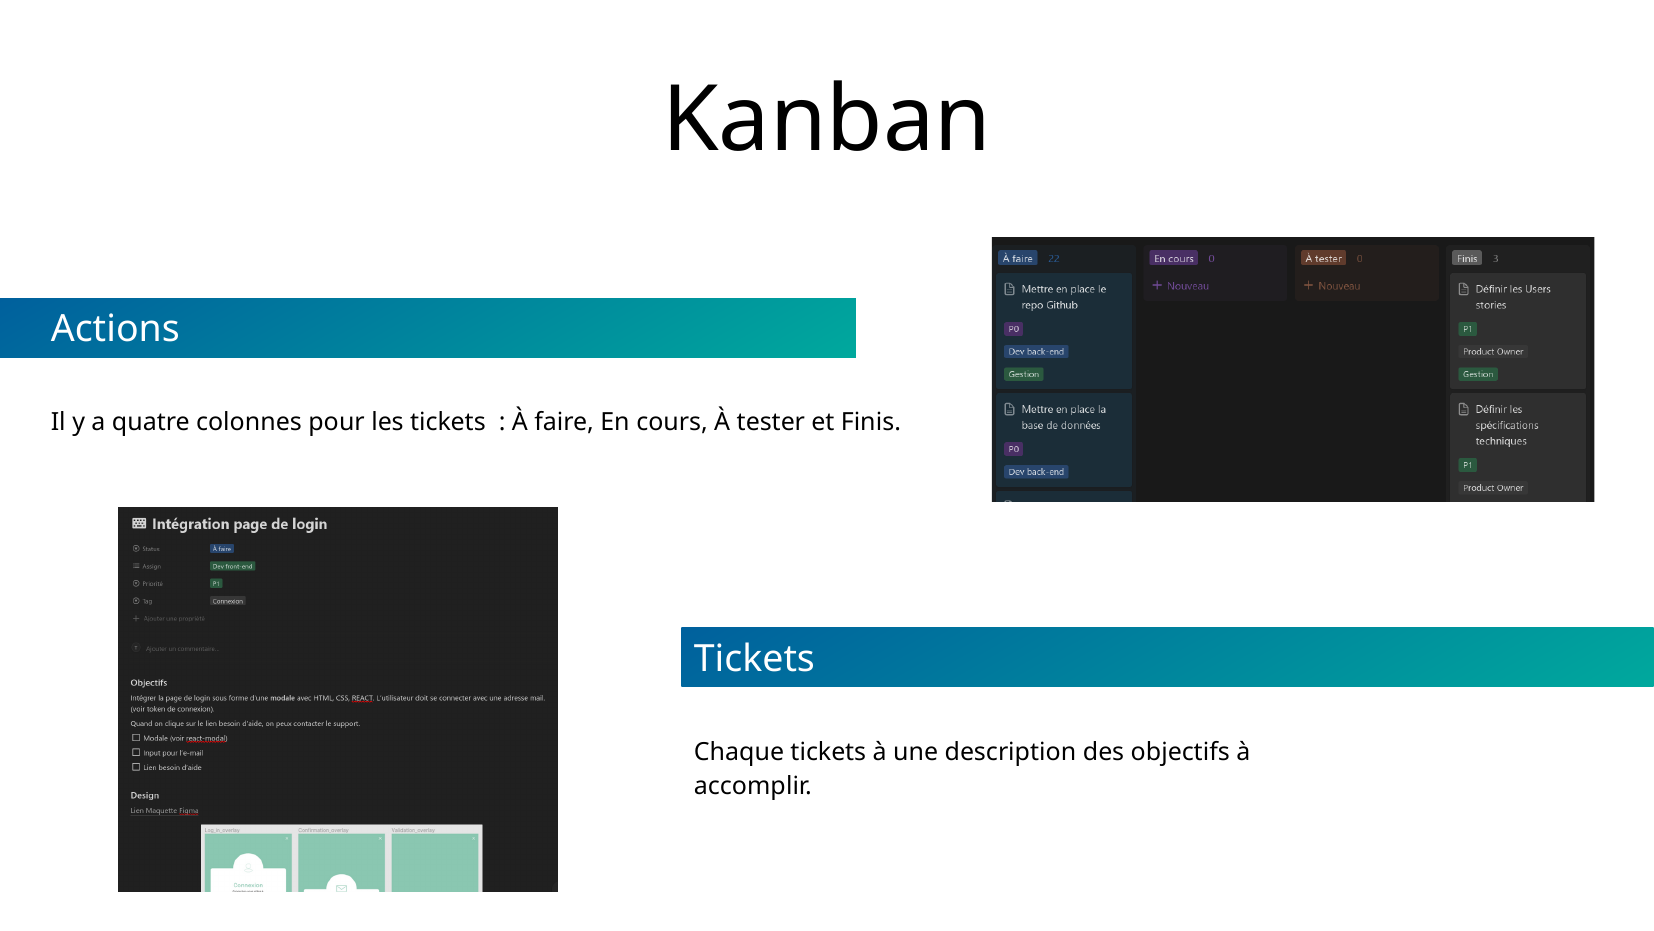

# Kanban
Actions
Il y a quatre colonnes pour les tickets  : À faire, En cours, À tester et Finis.
Tickets
Chaque tickets à une description des objectifs à accomplir.